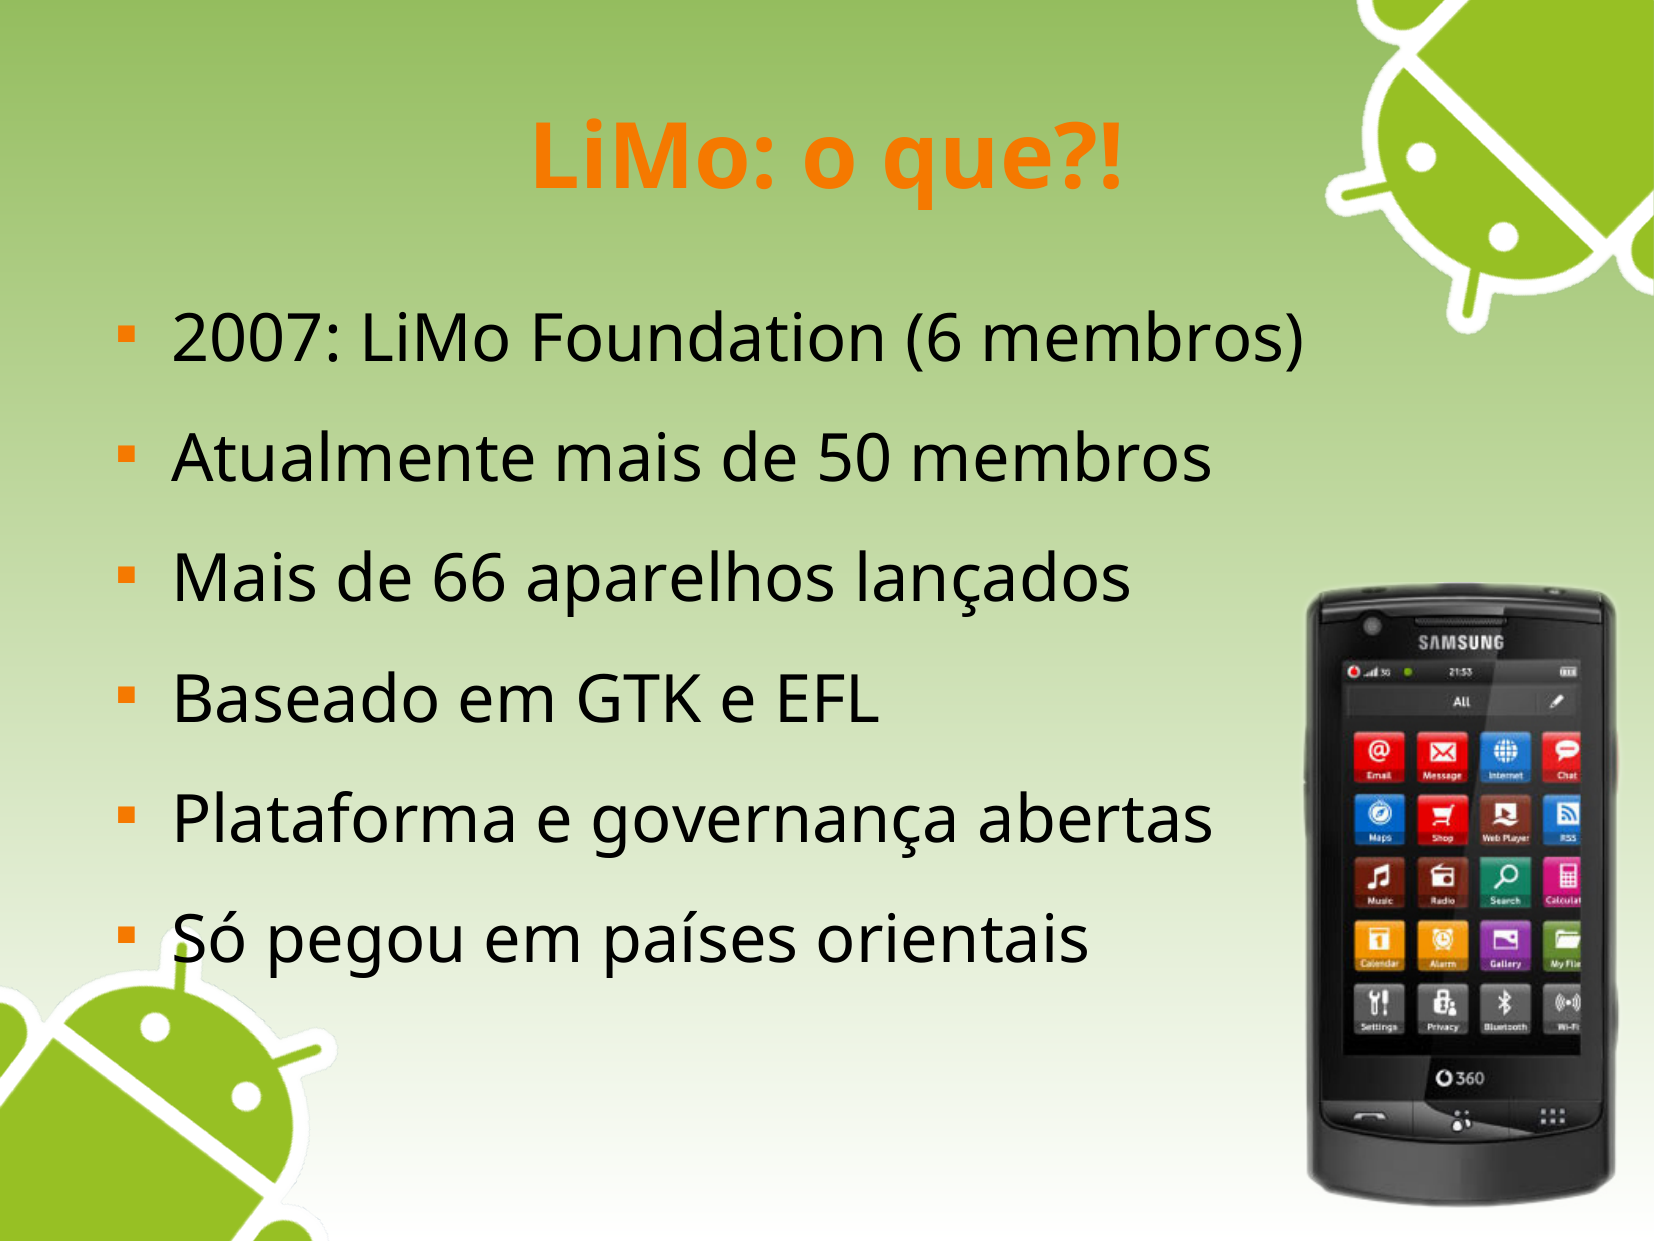

# LiMo: o que?!
2007: LiMo Foundation (6 membros)
Atualmente mais de 50 membros
Mais de 66 aparelhos lançados
Baseado em GTK e EFL
Plataforma e governança abertas
Só pegou em países orientais